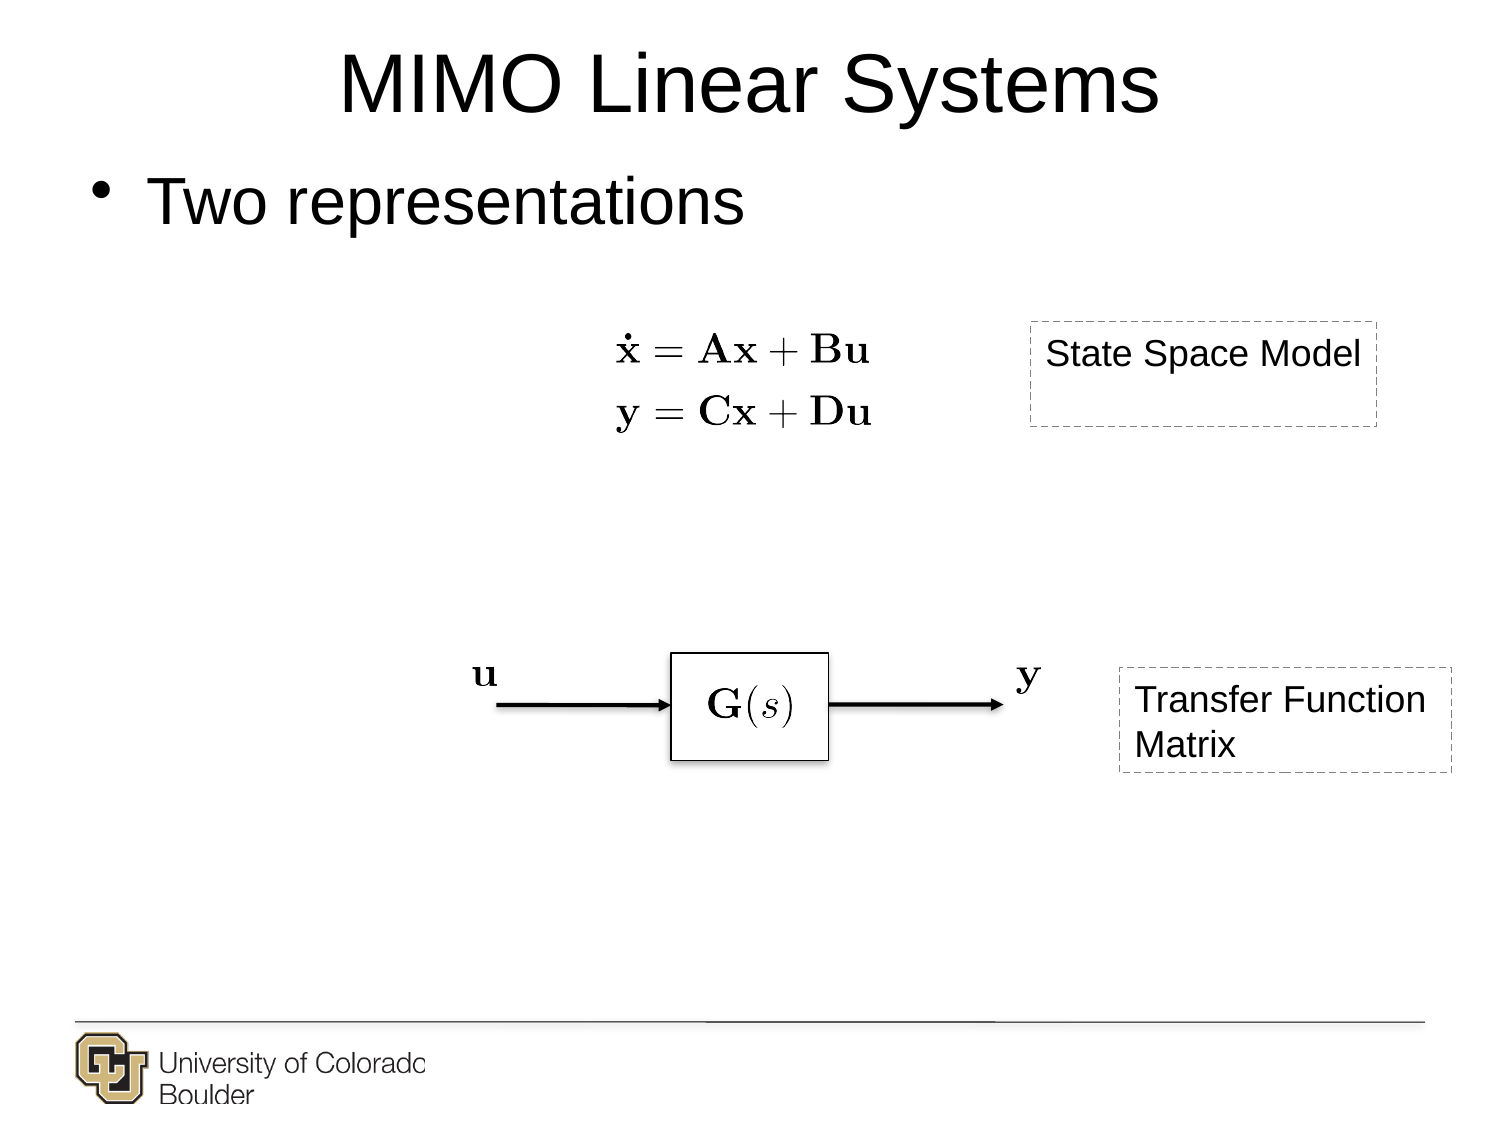

# MIMO Linear Systems
Two representations
State Space Model
Transfer Function
Matrix